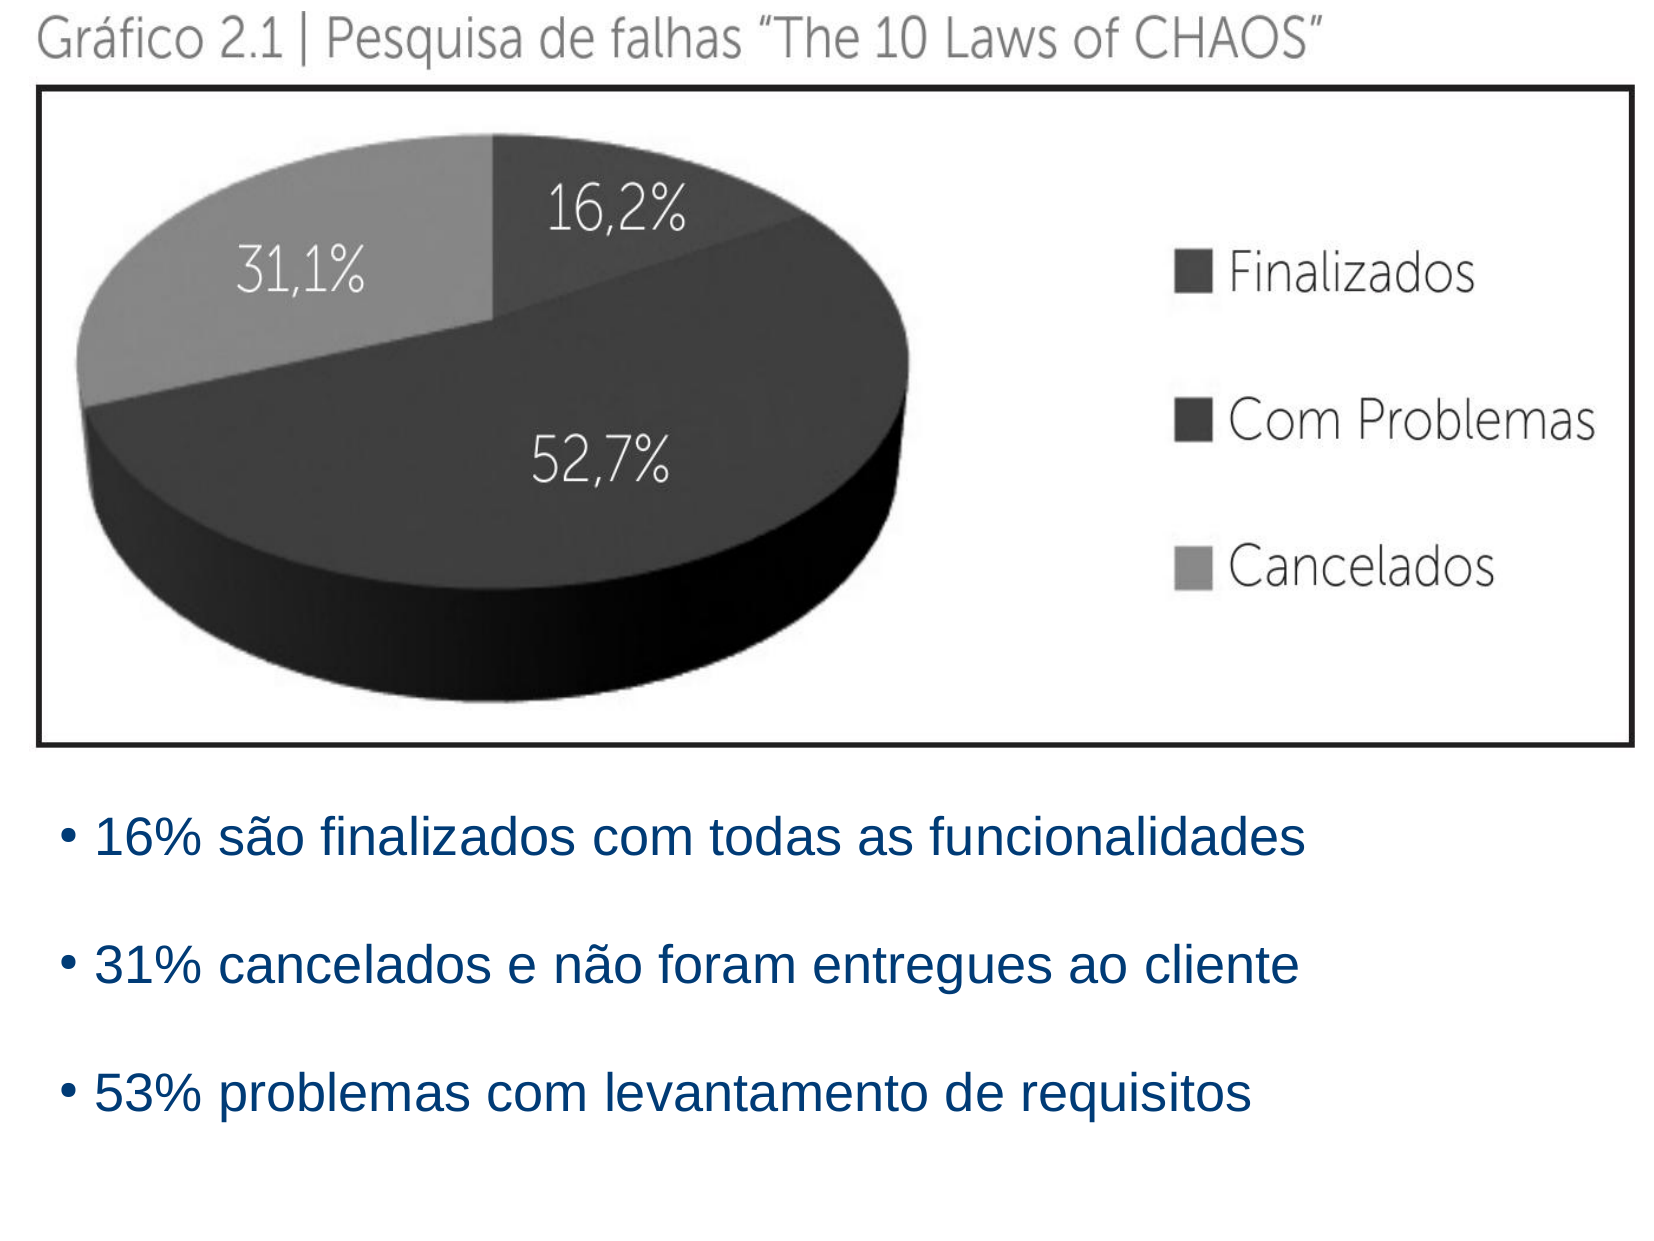

7
#
16% são finalizados com todas as funcionalidades
31% cancelados e não foram entregues ao cliente
53% problemas com levantamento de requisitos